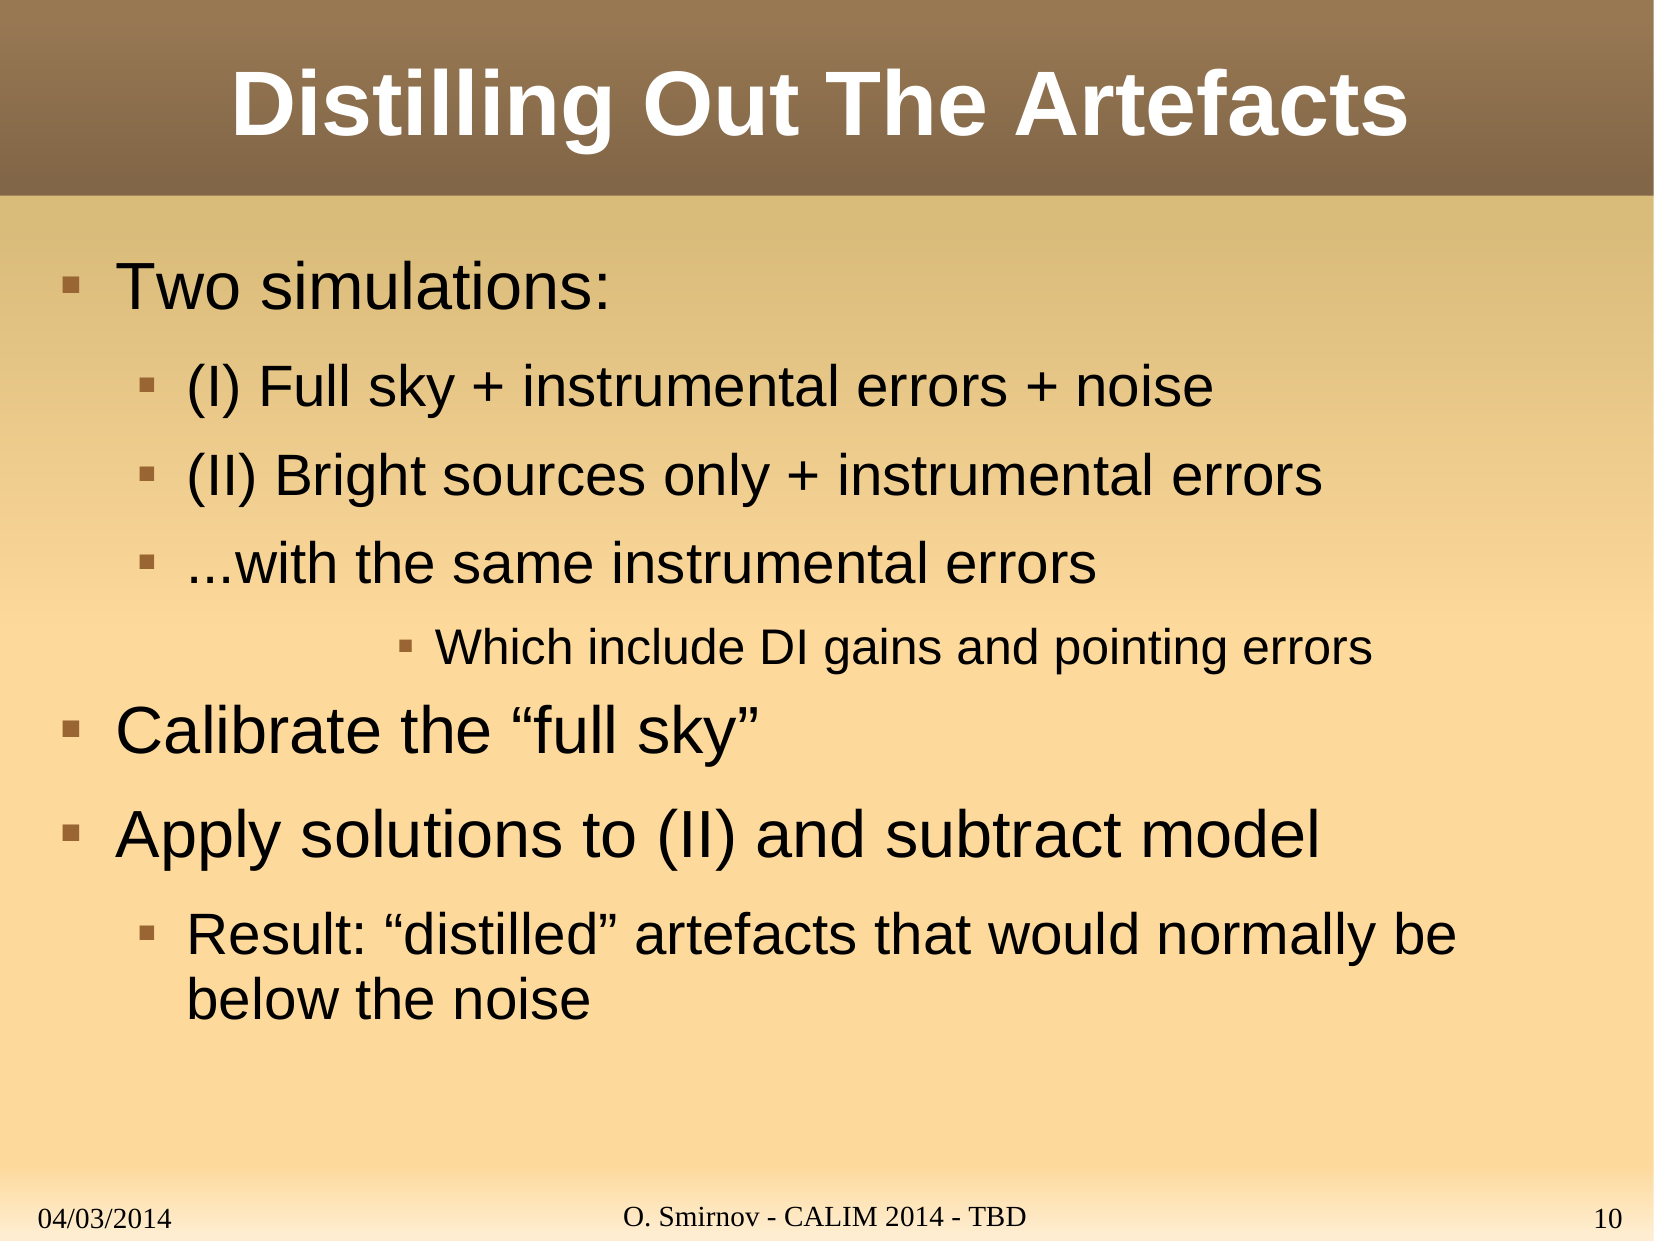

# Distilling Out The Artefacts
Two simulations:
(I) Full sky + instrumental errors + noise
(II) Bright sources only + instrumental errors
...with the same instrumental errors
Which include DI gains and pointing errors
Calibrate the “full sky”
Apply solutions to (II) and subtract model
Result: “distilled” artefacts that would normally be below the noise
O. Smirnov - CALIM 2014 - TBD
04/03/2014
10